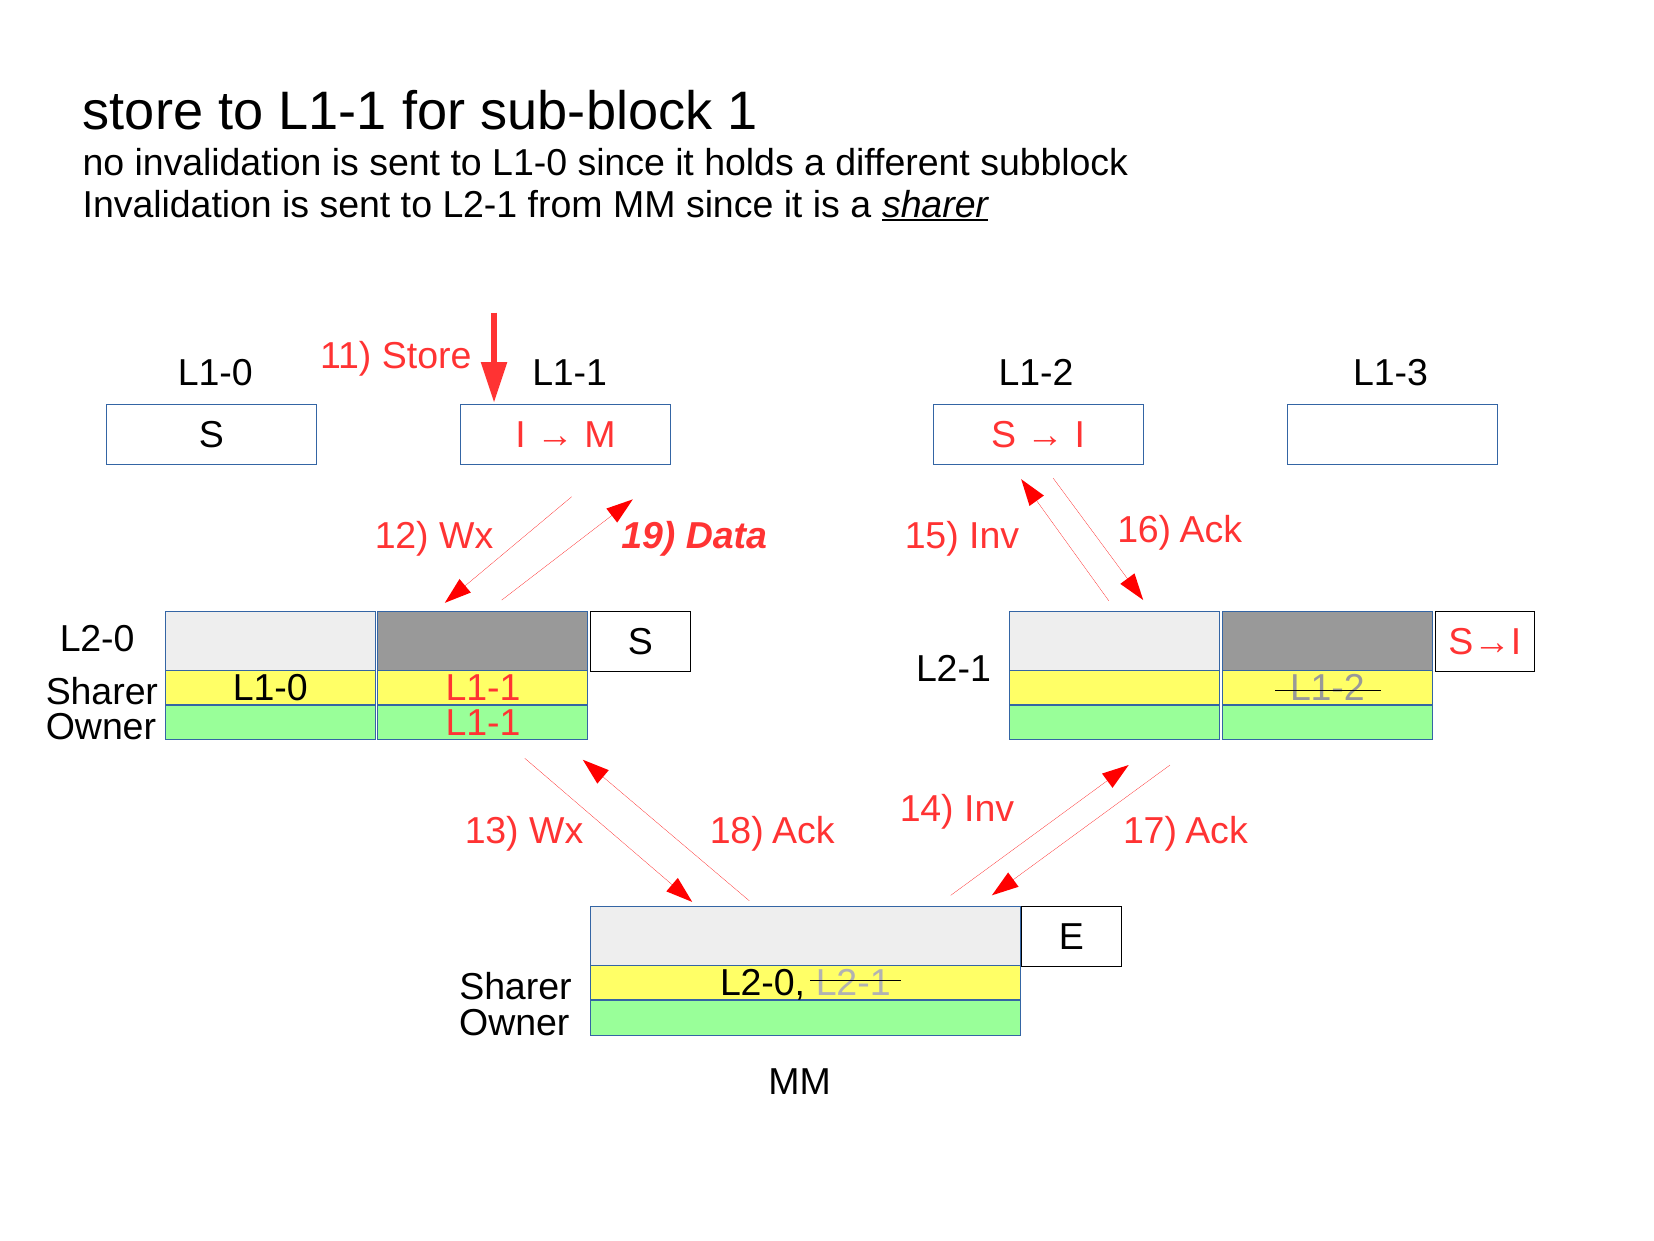

# store to L1-1 for sub-block 1 no invalidation is sent to L1-0 since it holds a different subblock Invalidation is sent to L2-1 from MM since it is a sharer
11) Store
L1-0
L1-1
L1-2
L1-3
S
I → M
S → I
16) Ack
15) Inv
12) Wx
19) Data
L2-0
S
S→I
L2-1
Sharer
L1-0
L1-1
L1-2
Owner
L1-1
14) Inv
13) Wx
18) Ack
17) Ack
E
Sharer
L2-0, L2-1
Owner
MM